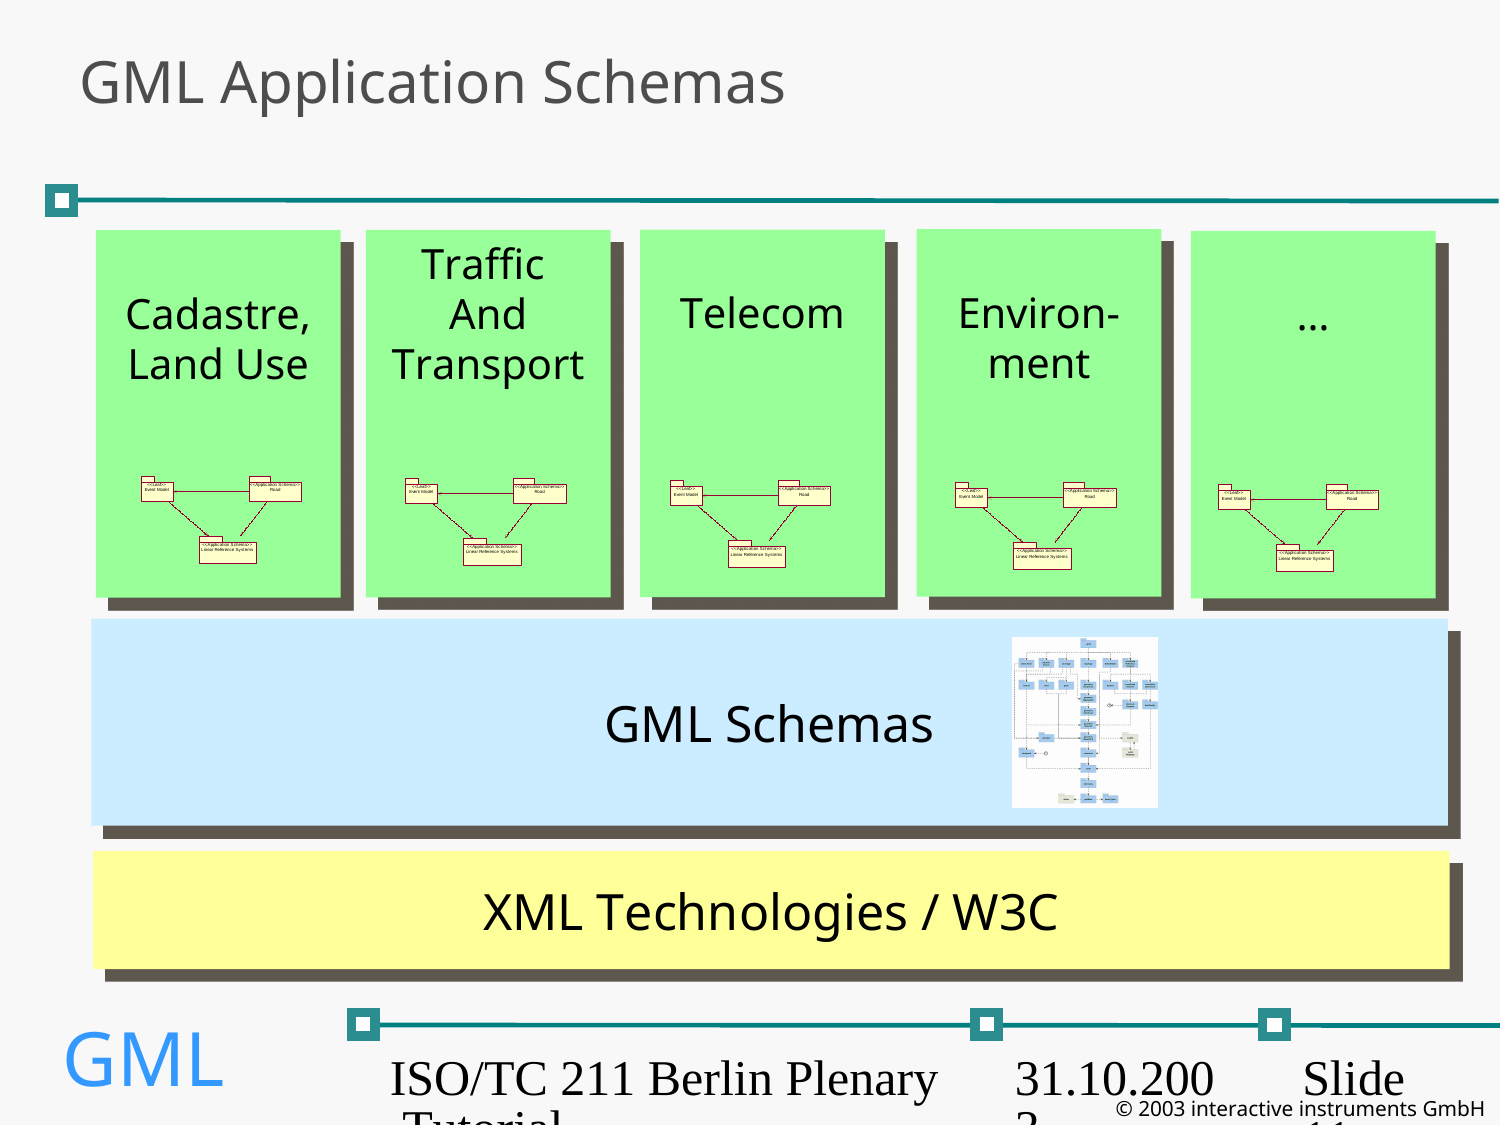

# GML Application Schemas
Environ-
ment
Telecom
Traffic
And
Transport
Cadastre,
Land Use
…
GML Schemas
XML Technologies / W3C
ISO/TC 211 Berlin Plenary Tutorial
31.10.2003
11